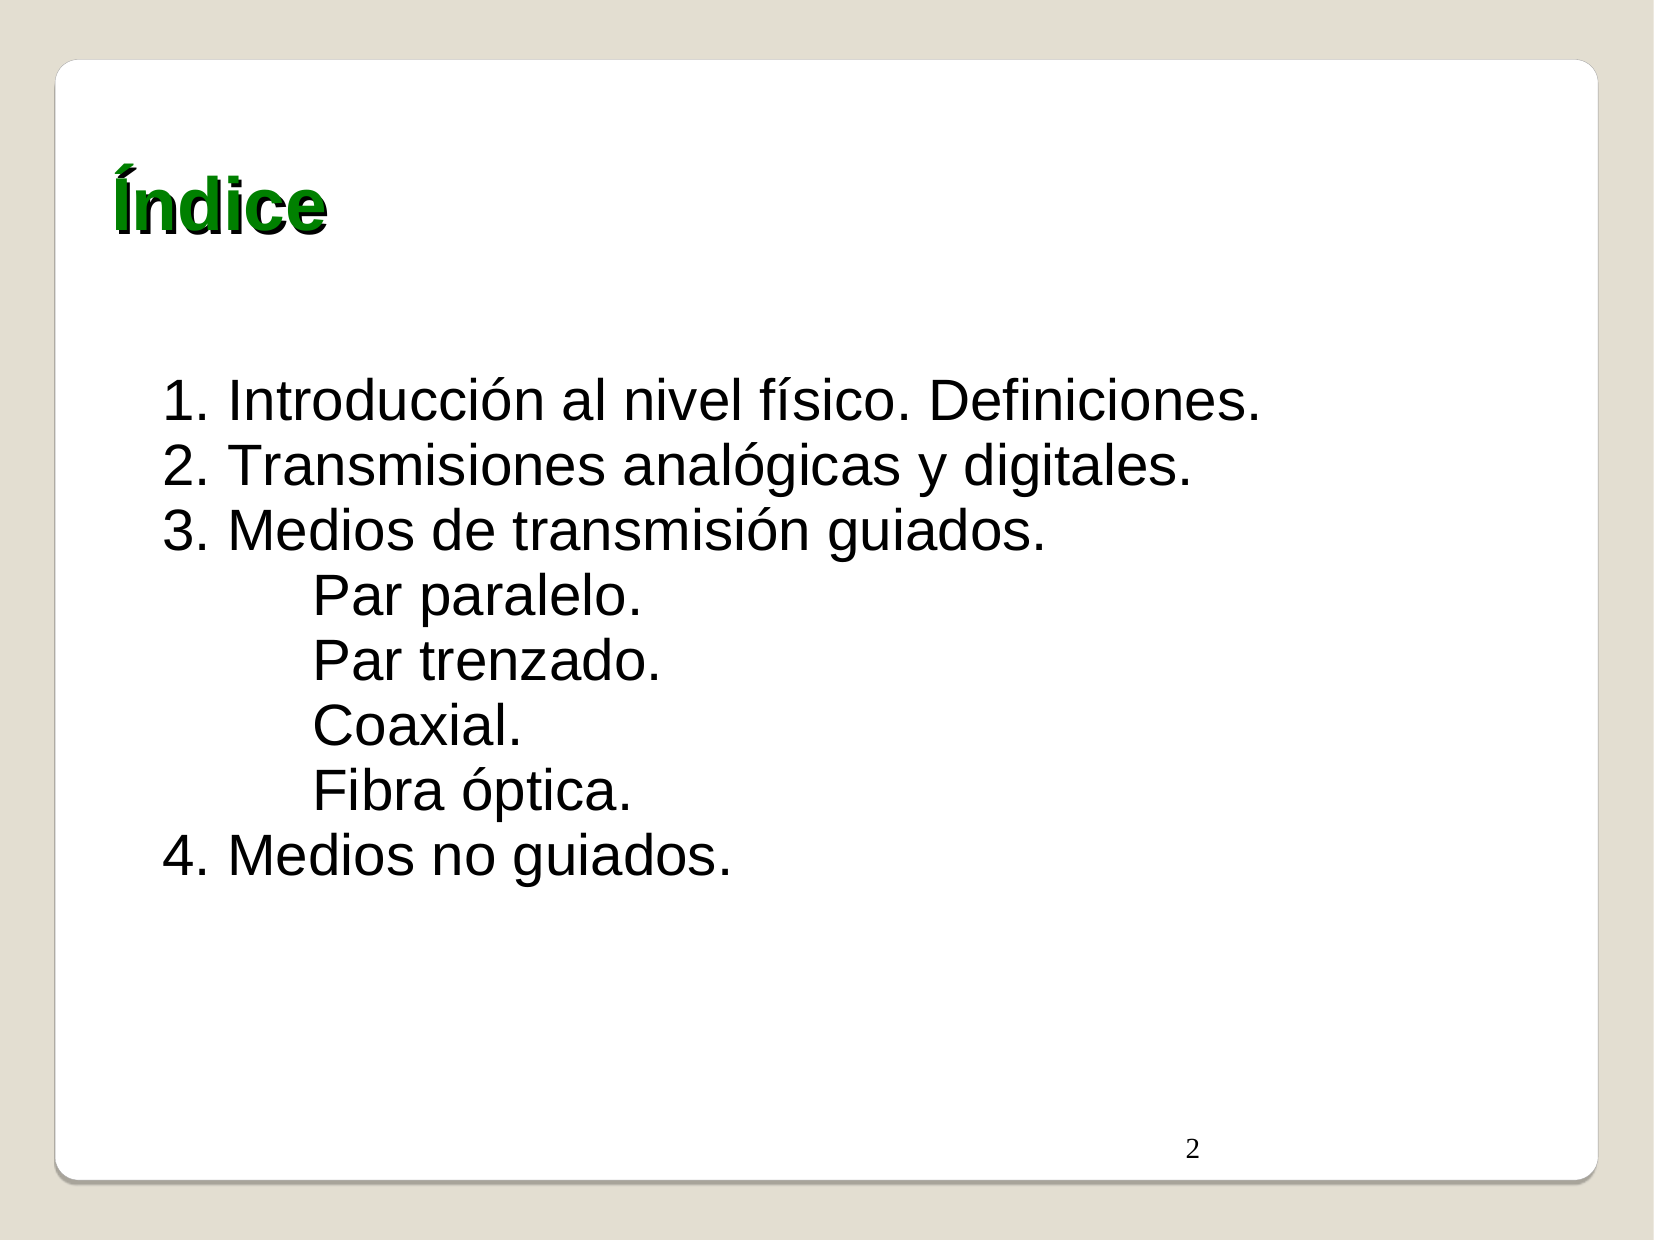

Índice
1. Introducción al nivel físico. Definiciones.
2. Transmisiones analógicas y digitales.
3. Medios de transmisión guiados.
			Par paralelo.
			Par trenzado.
			Coaxial.
			Fibra óptica.
4. Medios no guiados.
#